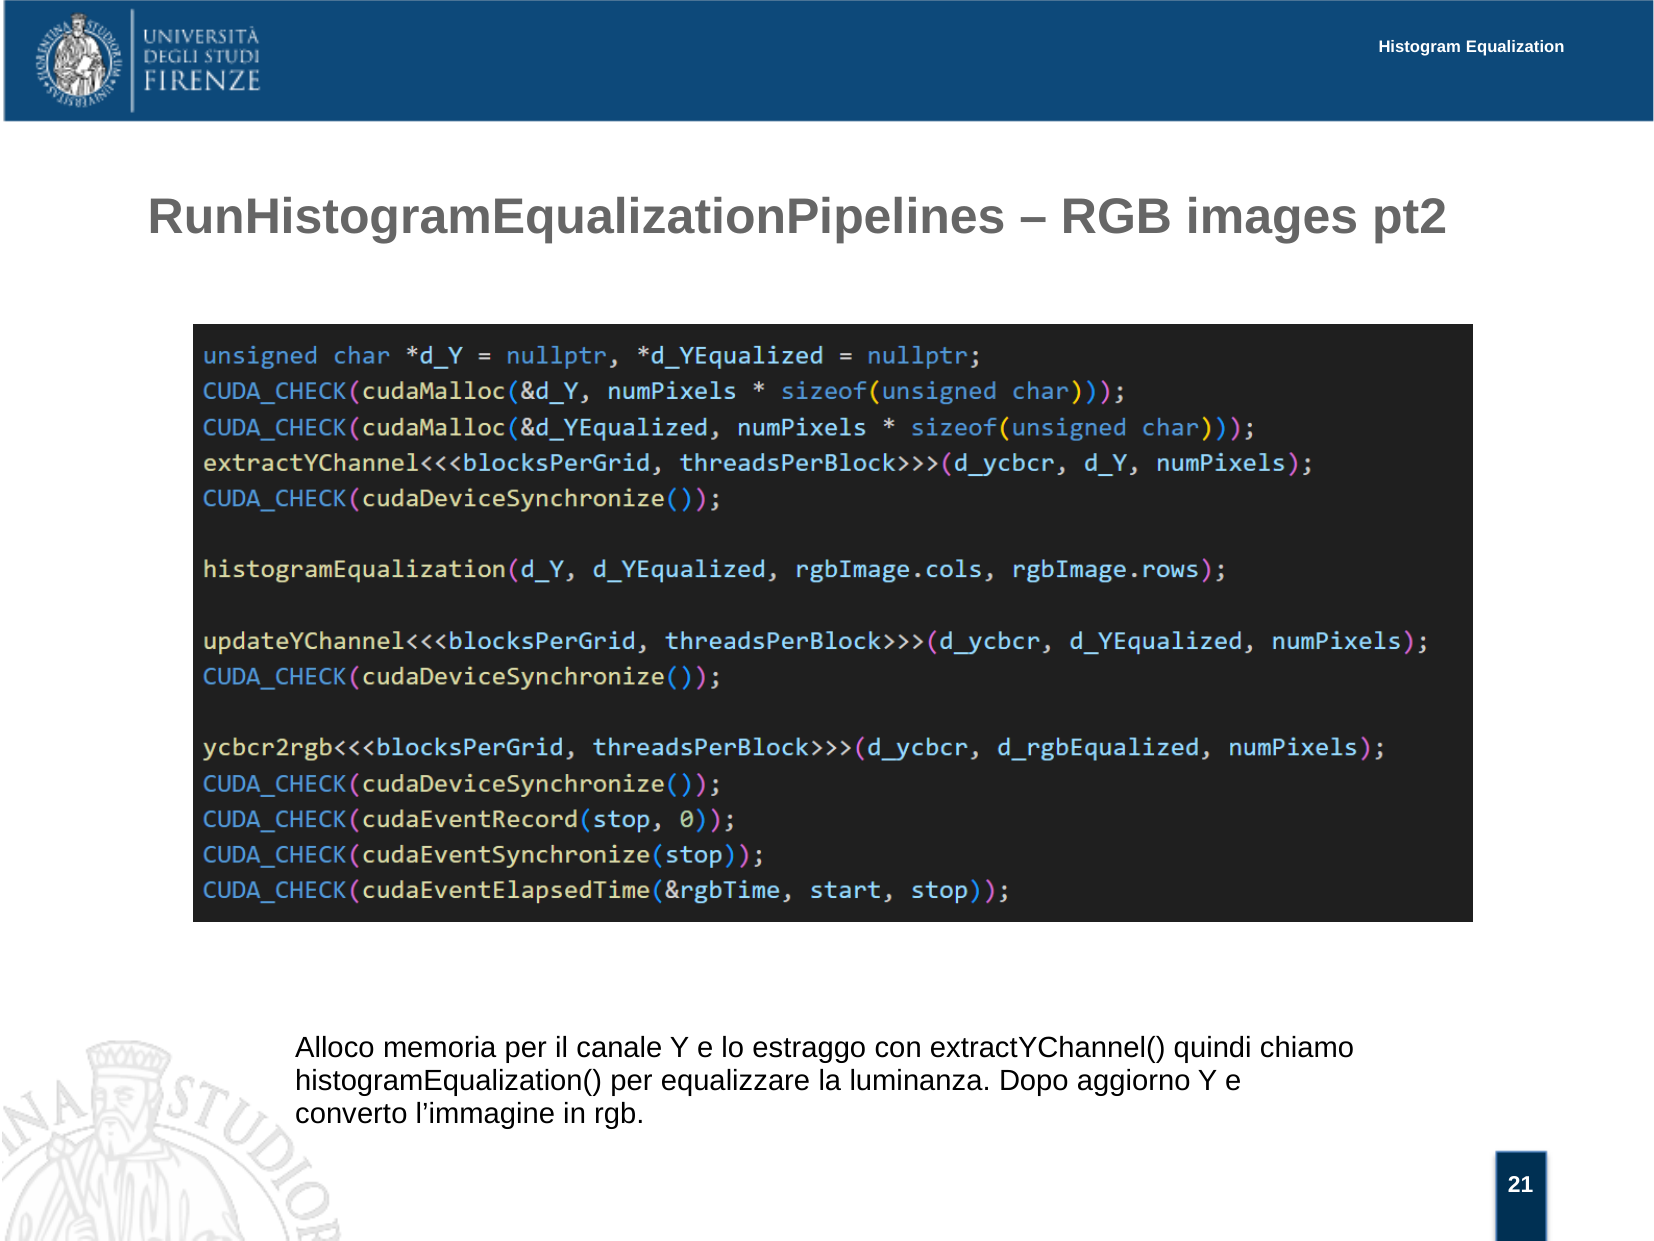

Histogram Equalization
RunHistogramEqualizationPipelines – RGB images pt2
Alloco memoria per il canale Y e lo estraggo con extractYChannel() quindi chiamo histogramEqualization() per equalizzare la luminanza. Dopo aggiorno Y e converto l’immagine in rgb.
21